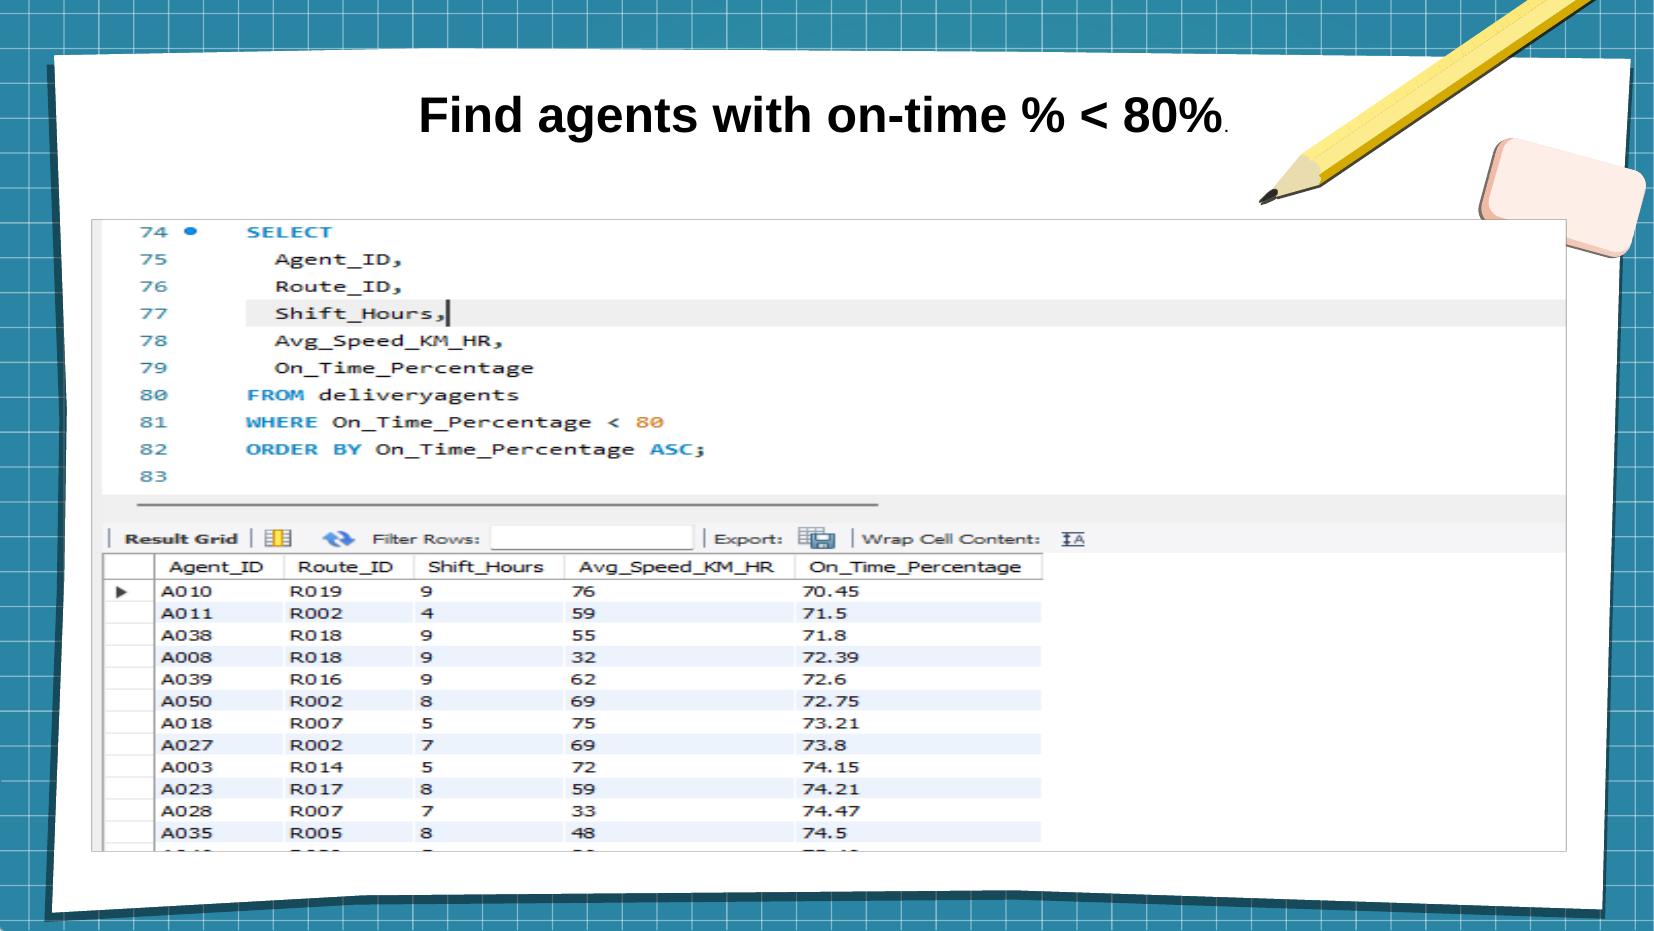

# Find agents with on-time % < 80%.